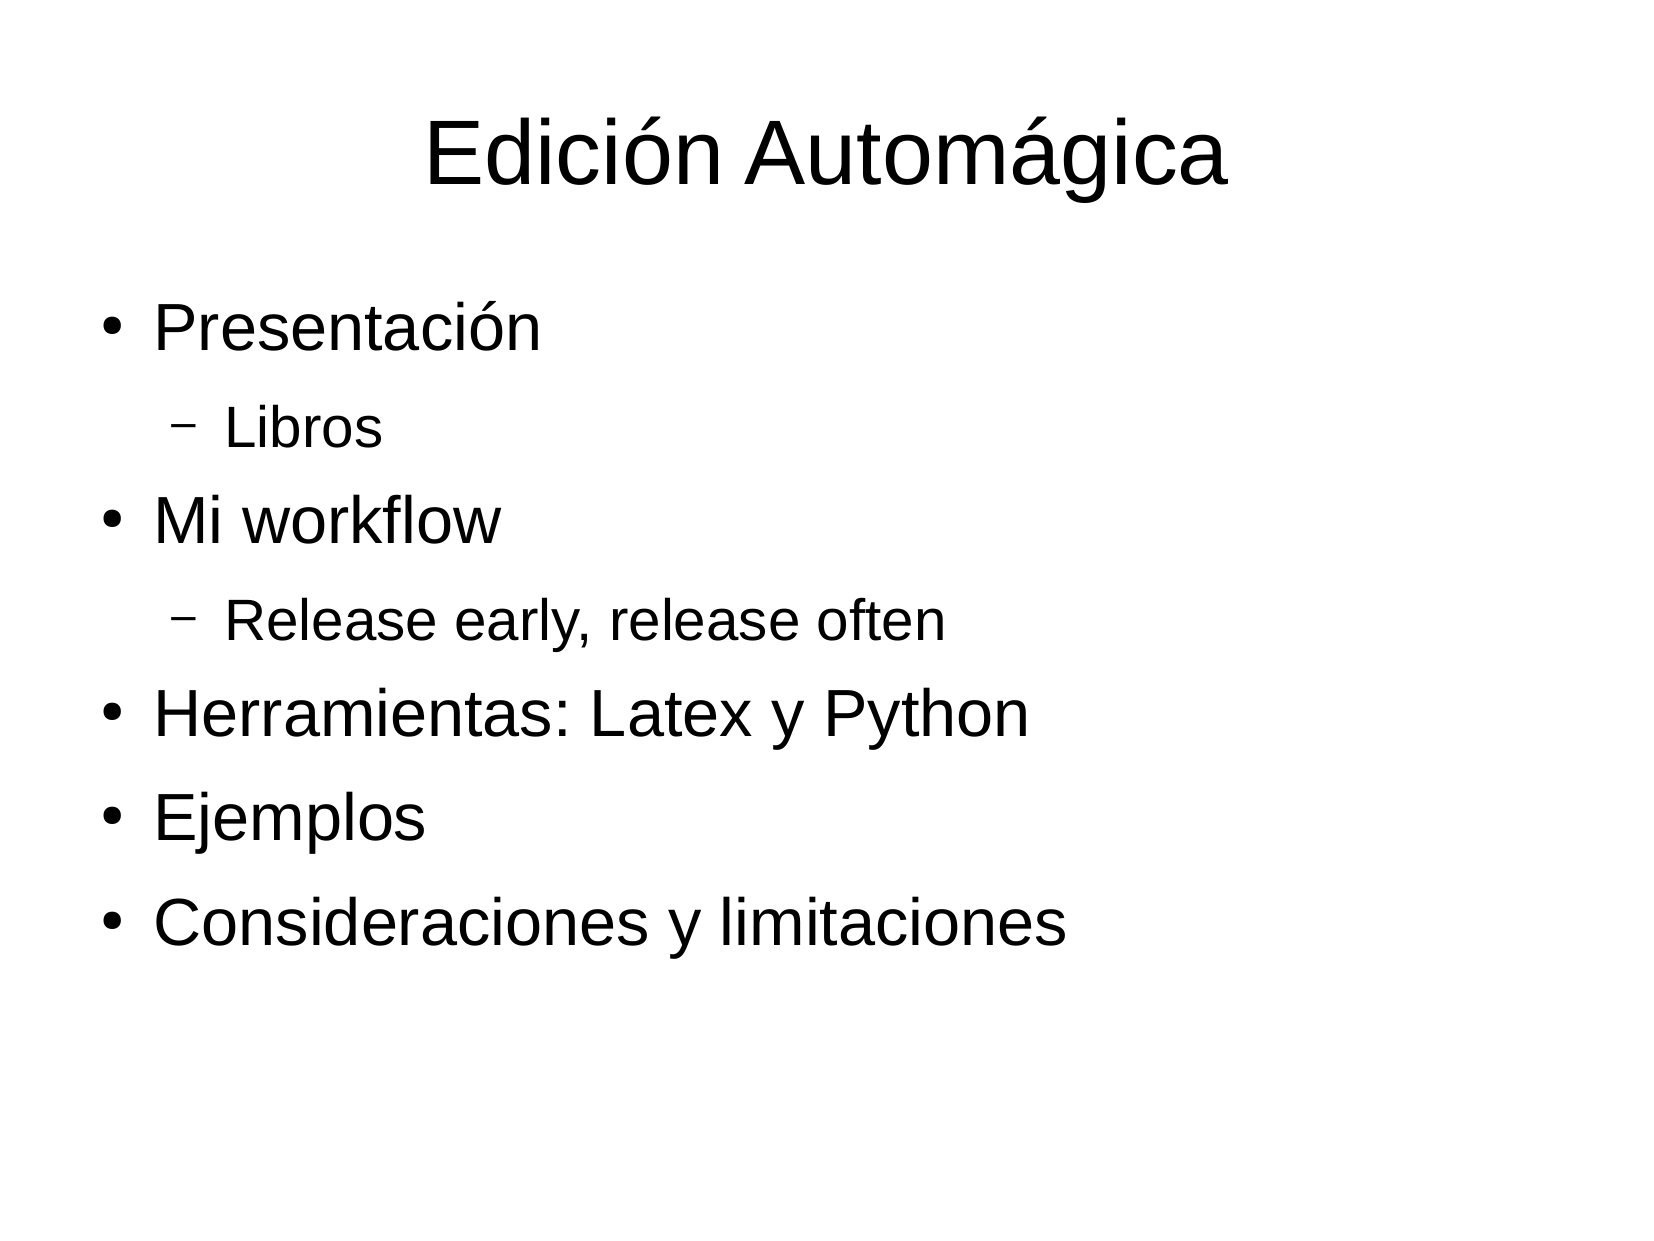

# Edición Automágica
Presentación
Libros
Mi workflow
Release early, release often
Herramientas: Latex y Python
Ejemplos
Consideraciones y limitaciones